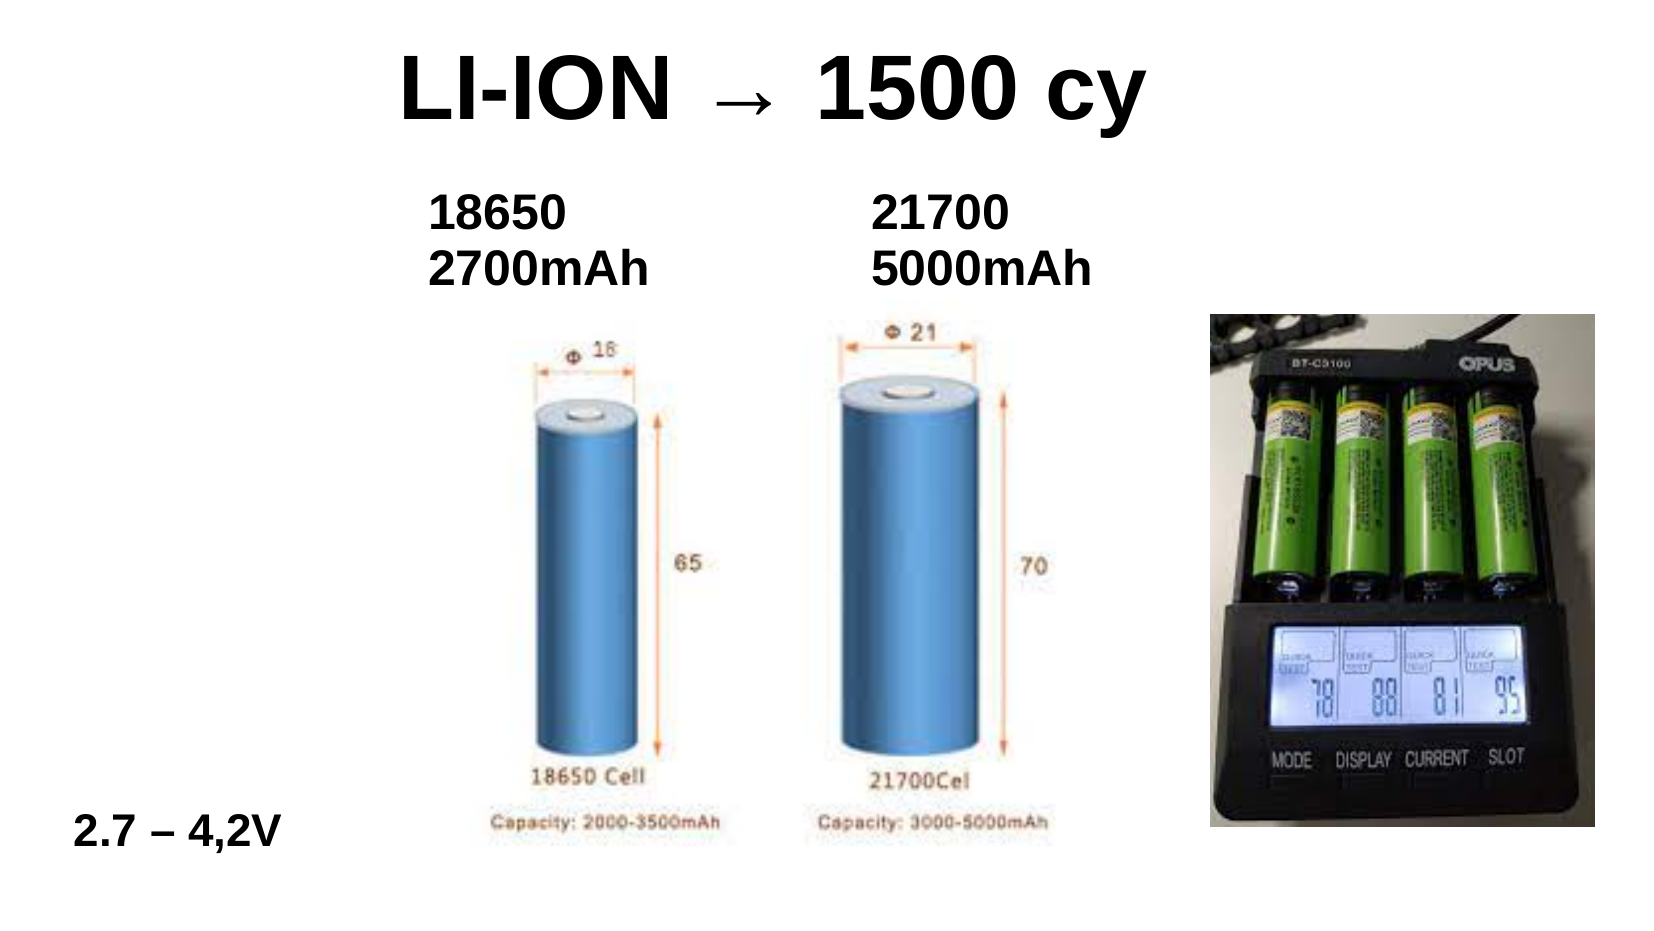

LI-ION → 1500 cy
18650
2700mAh
21700
5000mAh
2.7 – 4,2V